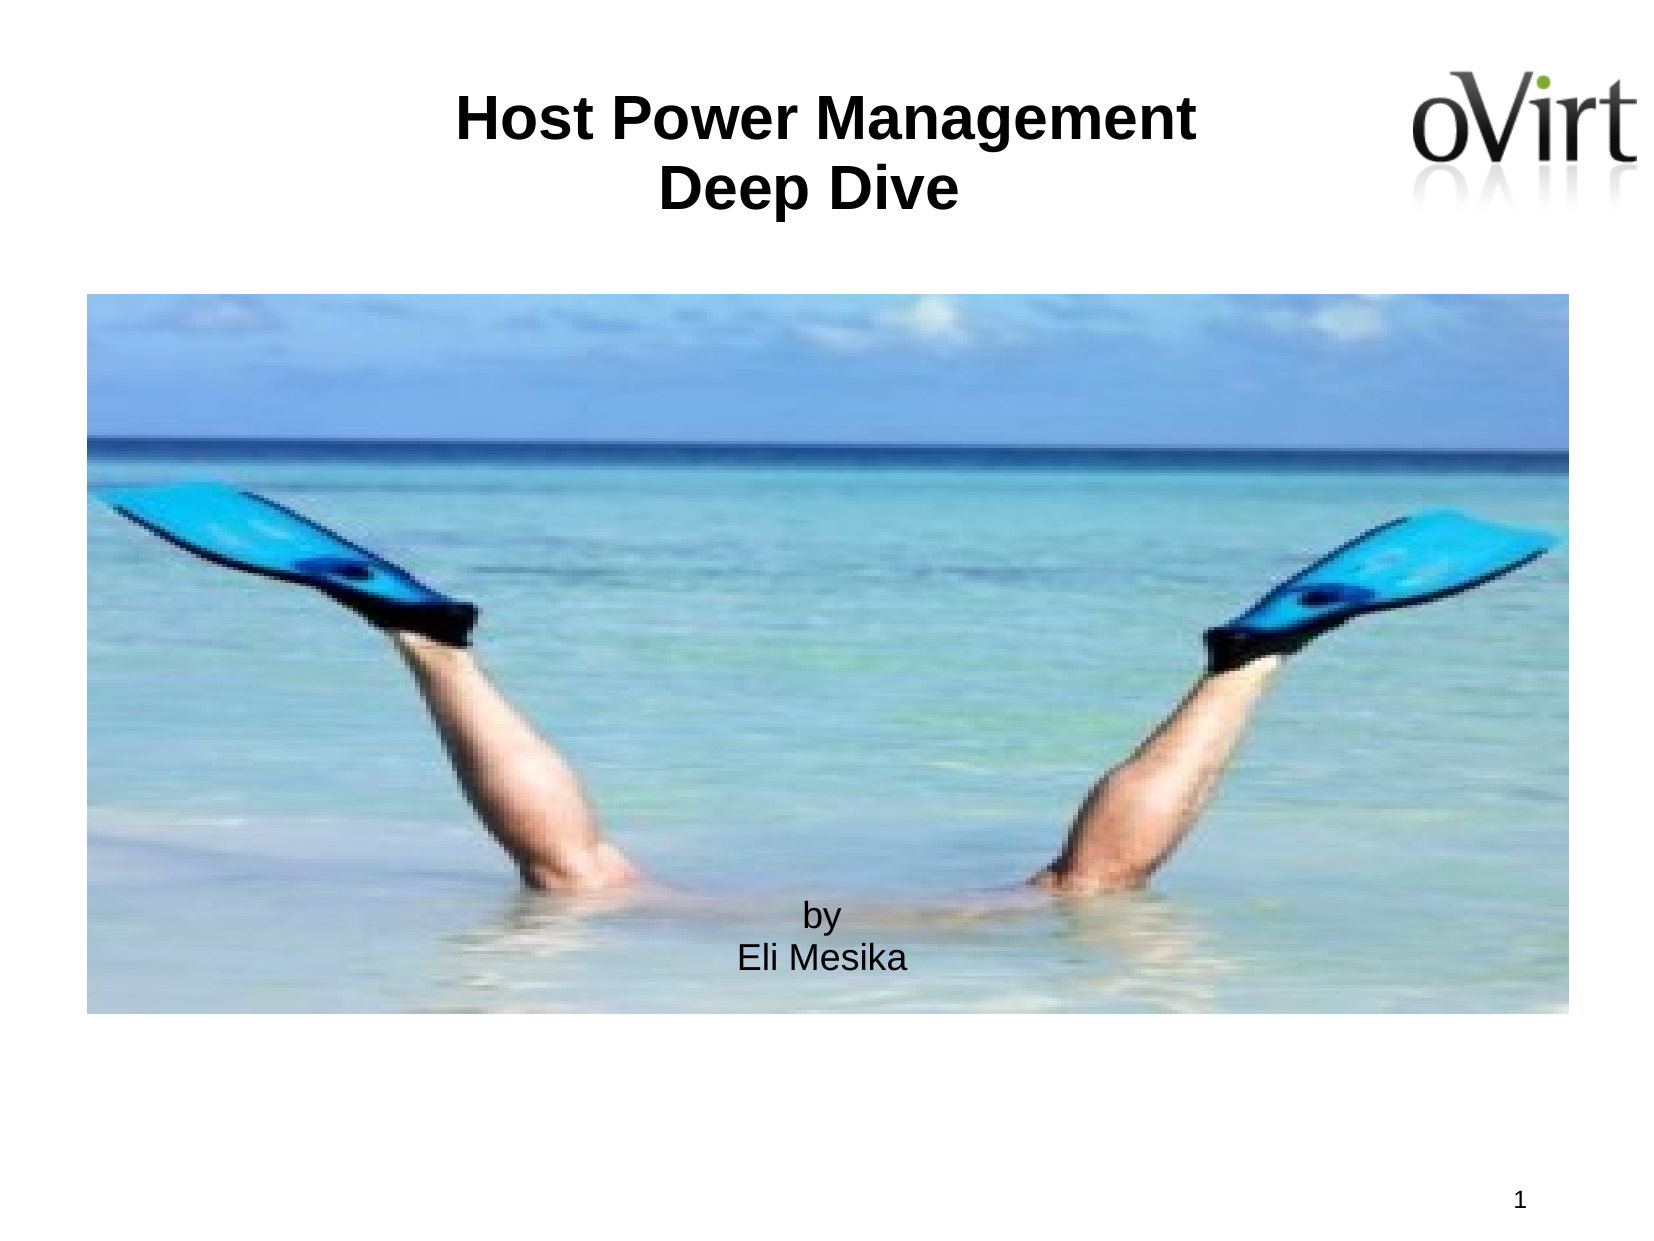

# Host Power Management Deep Dive
by
Eli Mesika